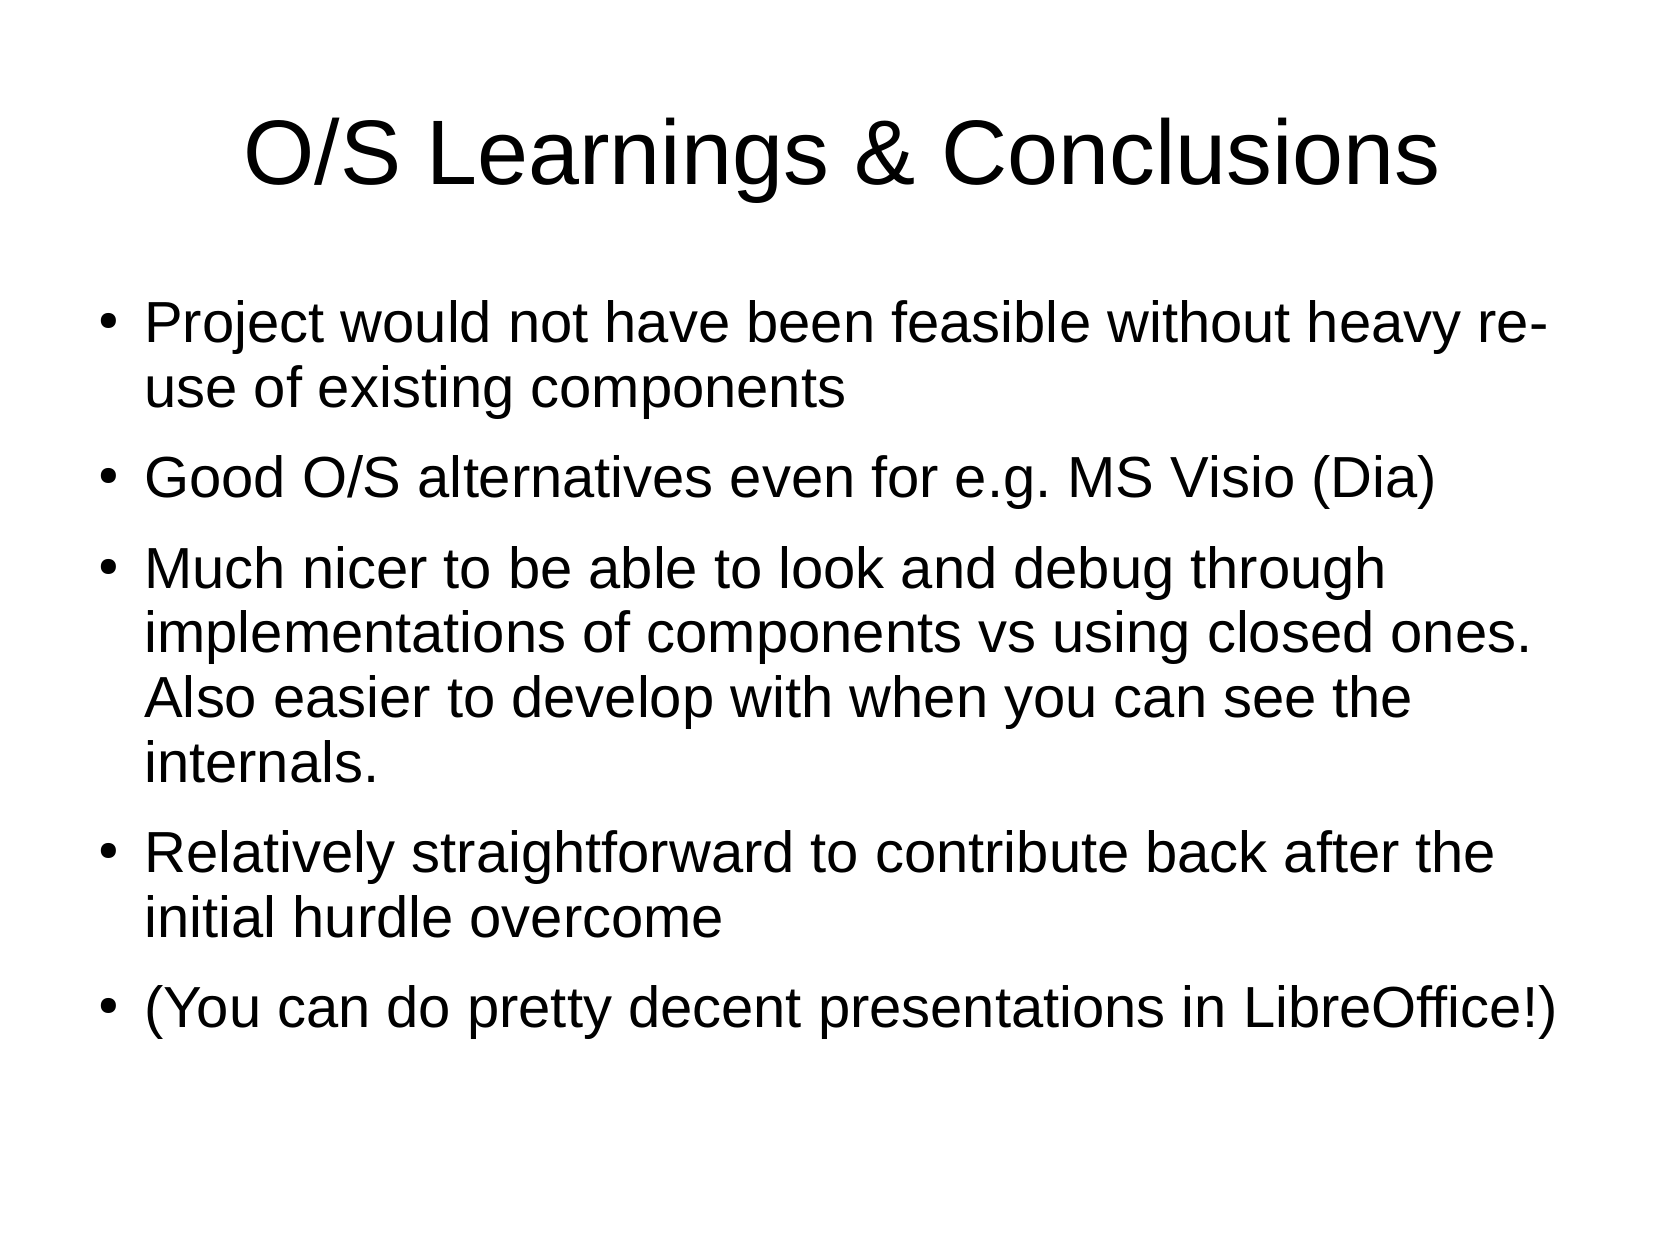

# O/S Learnings & Conclusions
Project would not have been feasible without heavy re-use of existing components
Good O/S alternatives even for e.g. MS Visio (Dia)
Much nicer to be able to look and debug through implementations of components vs using closed ones. Also easier to develop with when you can see the internals.
Relatively straightforward to contribute back after the initial hurdle overcome
(You can do pretty decent presentations in LibreOffice!)